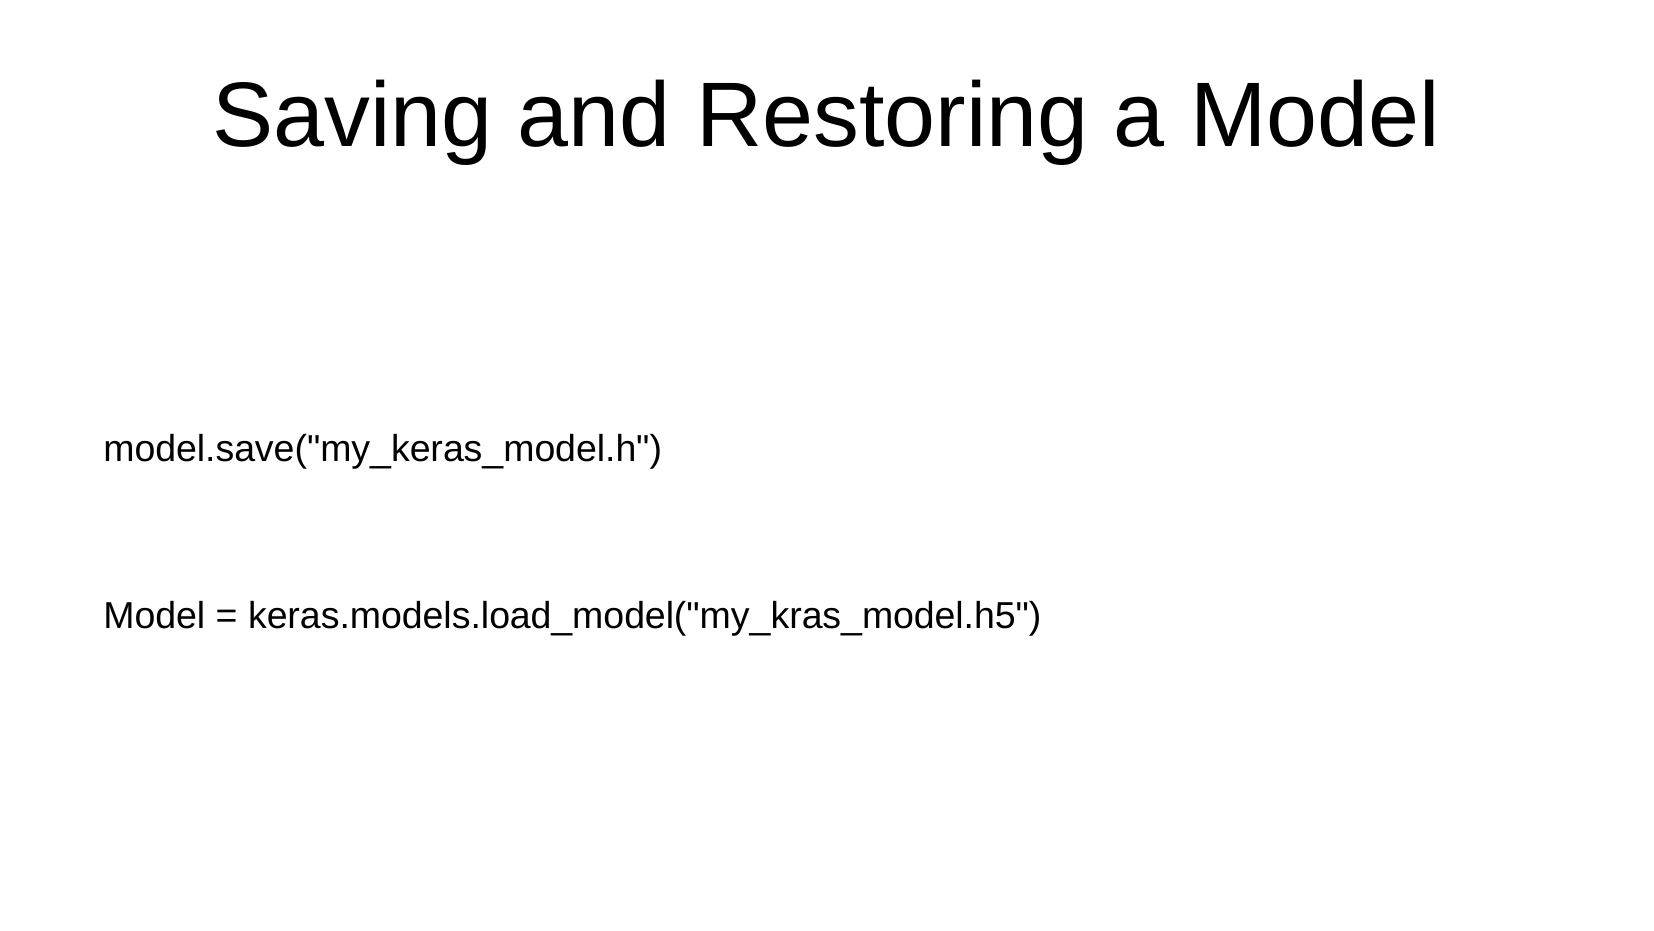

# Saving and Restoring a Model
model.save("my_keras_model.h")
Model = keras.models.load_model("my_kras_model.h5")